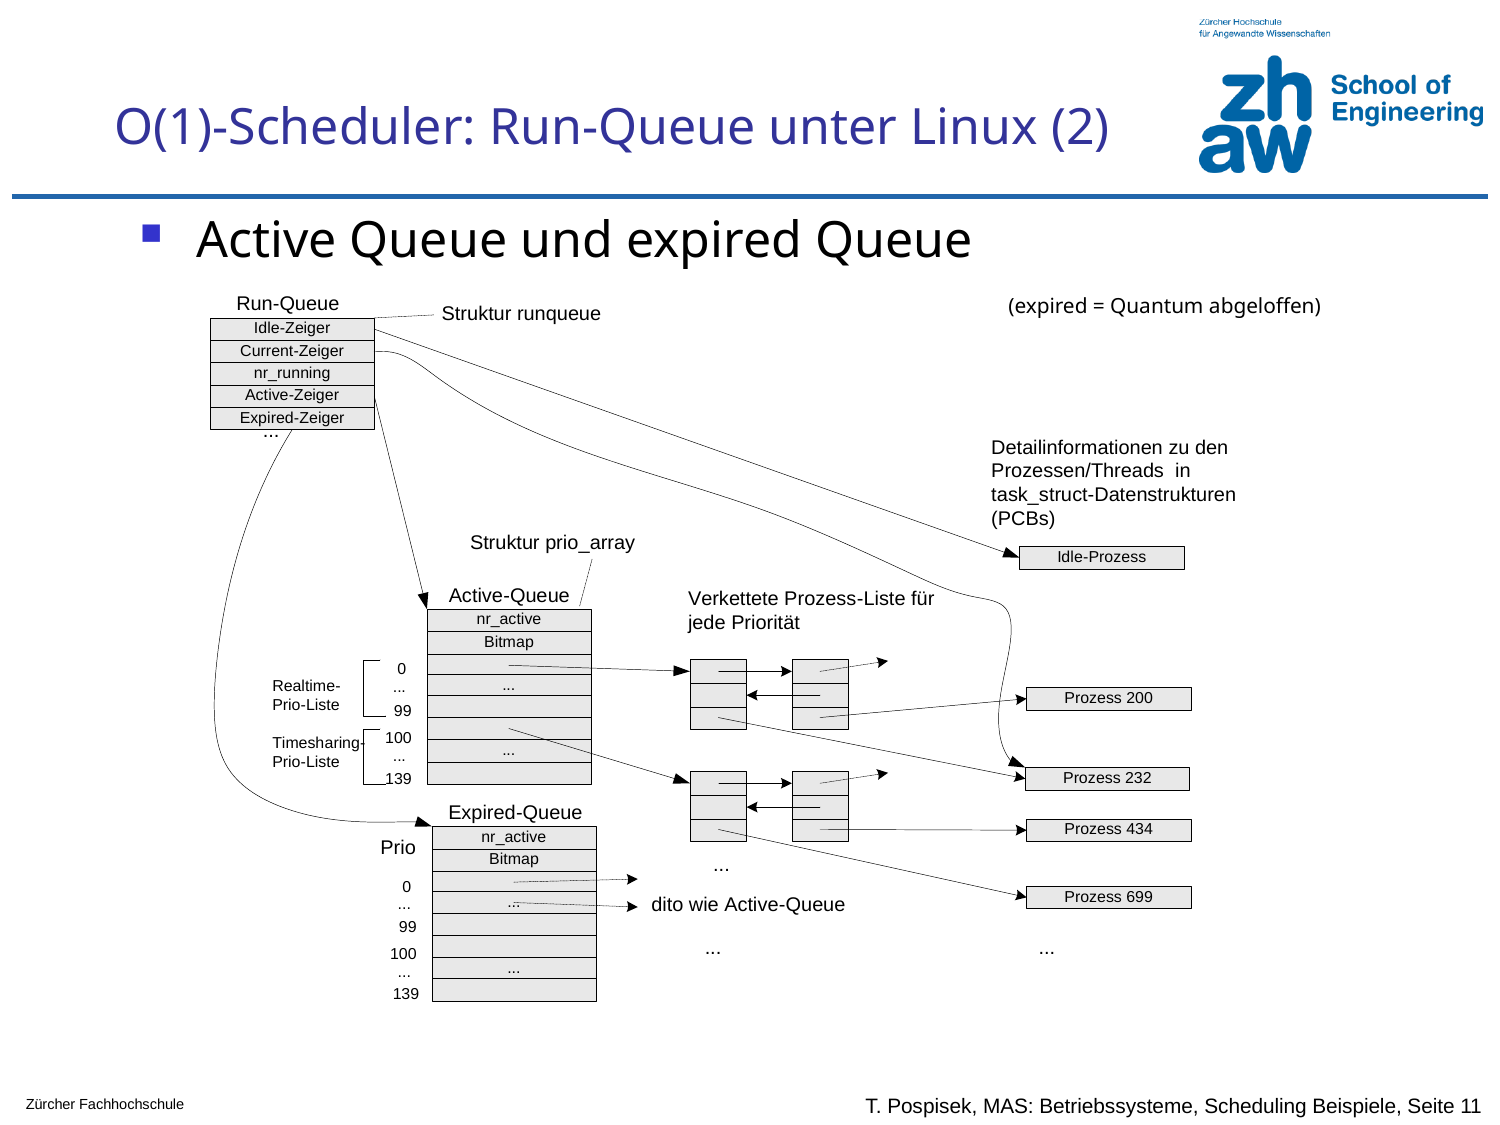

# O(1)-Scheduler: Run-Queue unter Linux (2)
Active Queue und expired Queue
											(expired = Quantum abgeloffen)